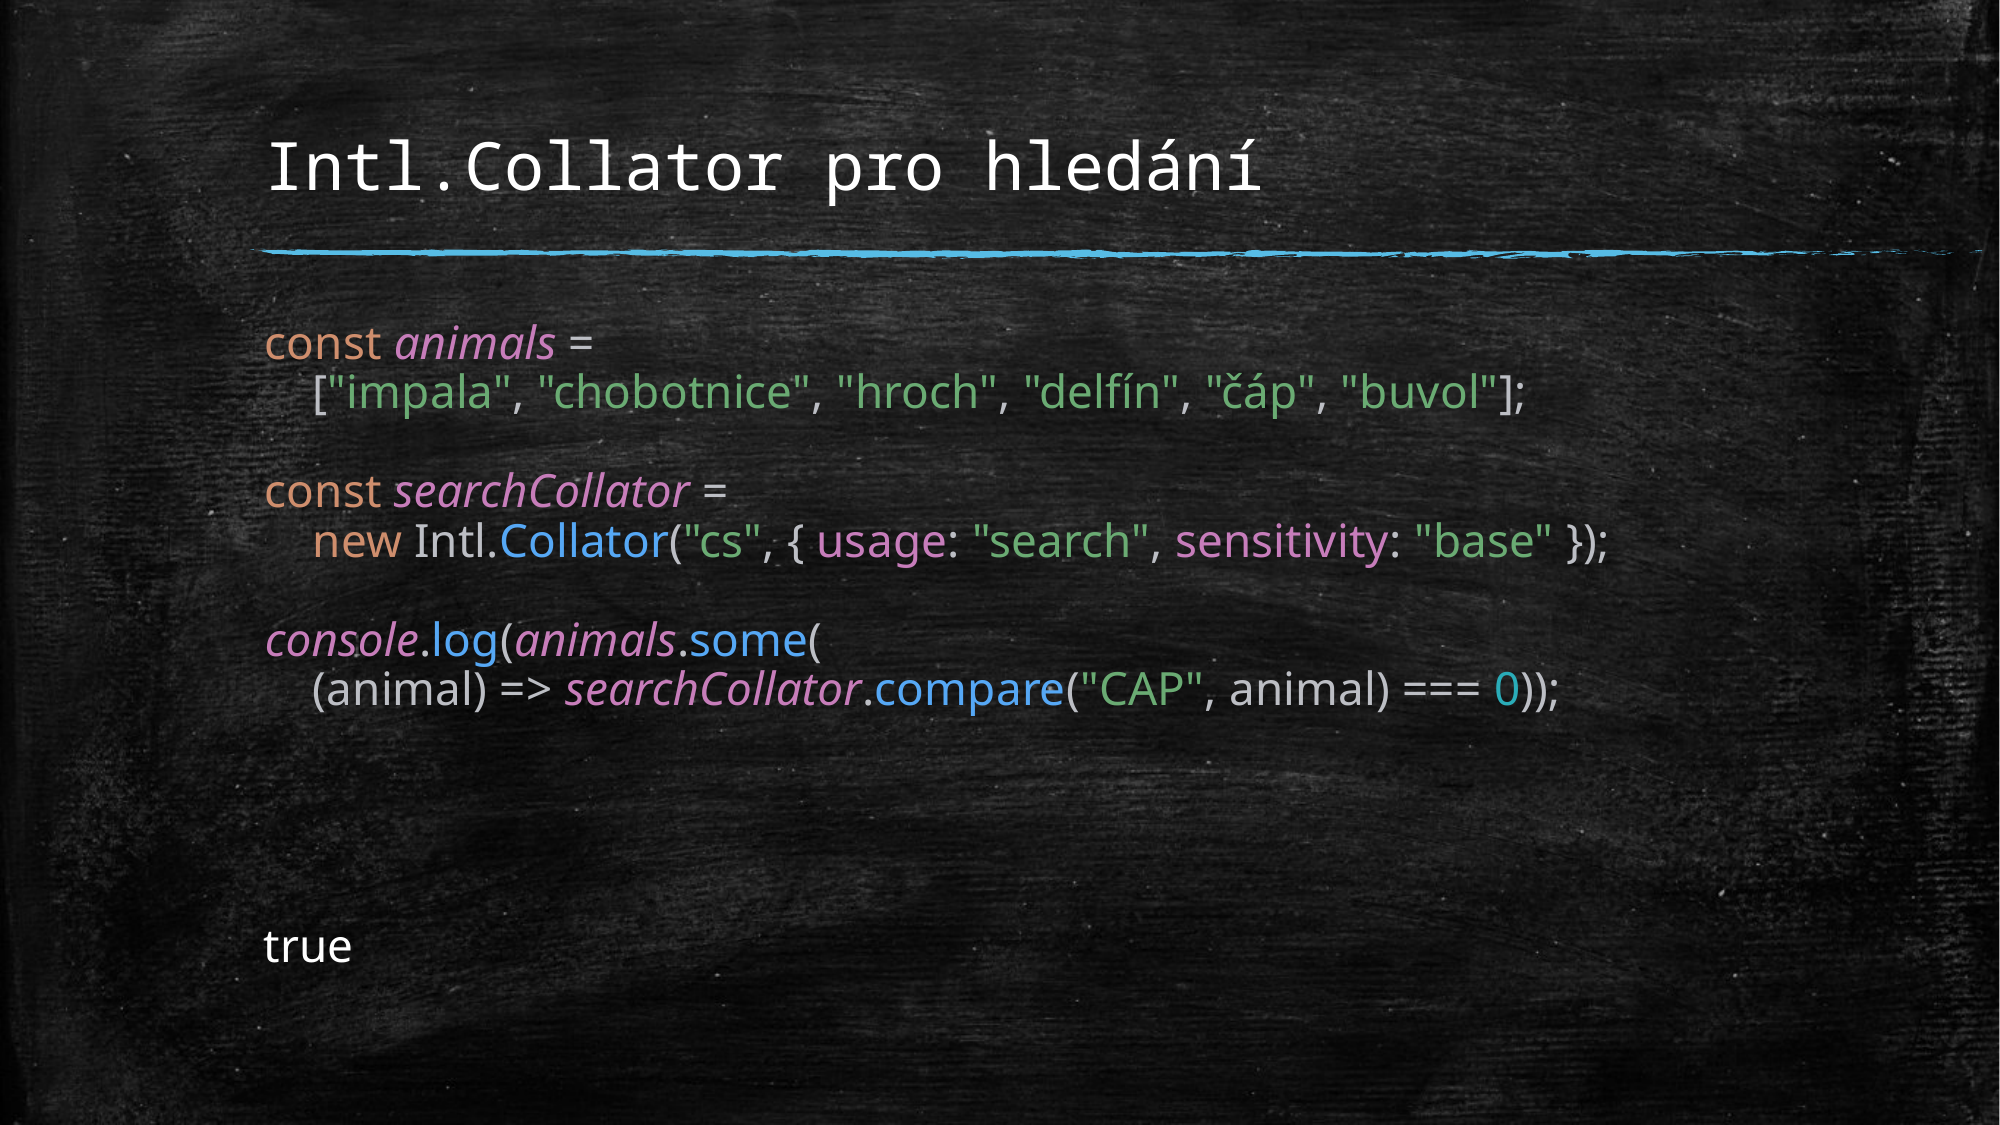

# Intl.Collator pro hledání
const animals =
 ["impala", "chobotnice", "hroch", "delfín", "čáp", "buvol"];
const searchCollator =
 new Intl.Collator("cs", { usage: "search", sensitivity: "base" });
console.log(animals.some(
 (animal) => searchCollator.compare("CAP", animal) === 0));
true